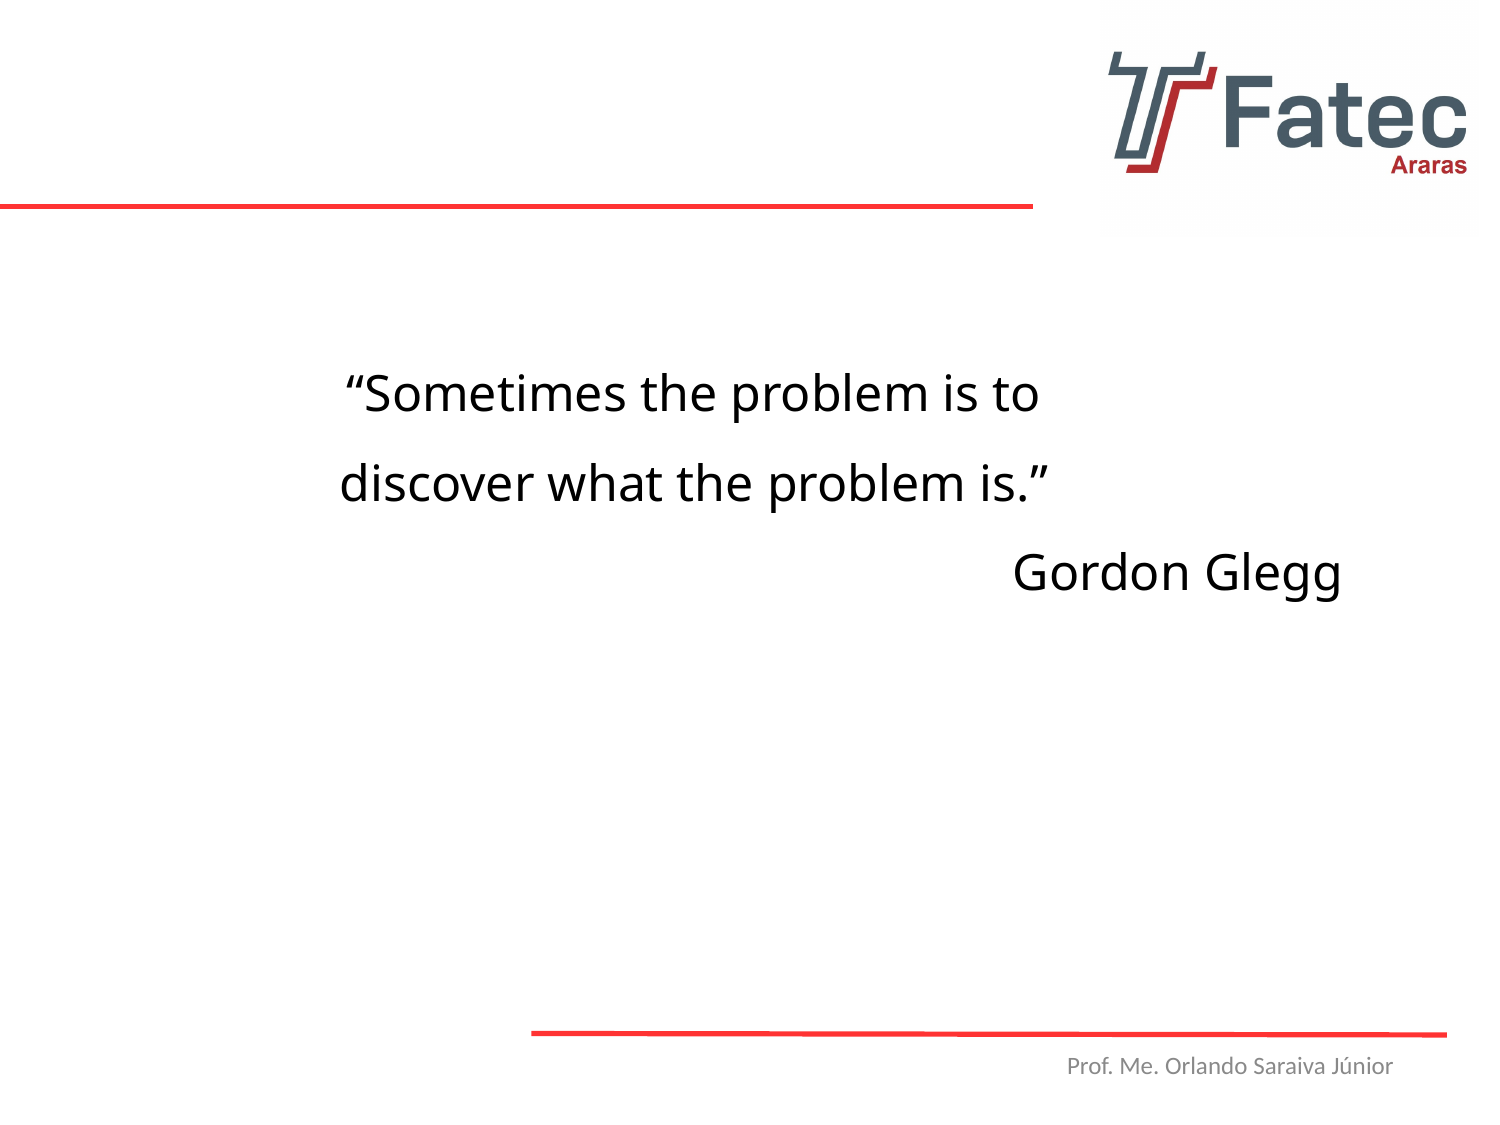

# “Sometimes the problem is to
discover what the problem is.”
Gordon Glegg